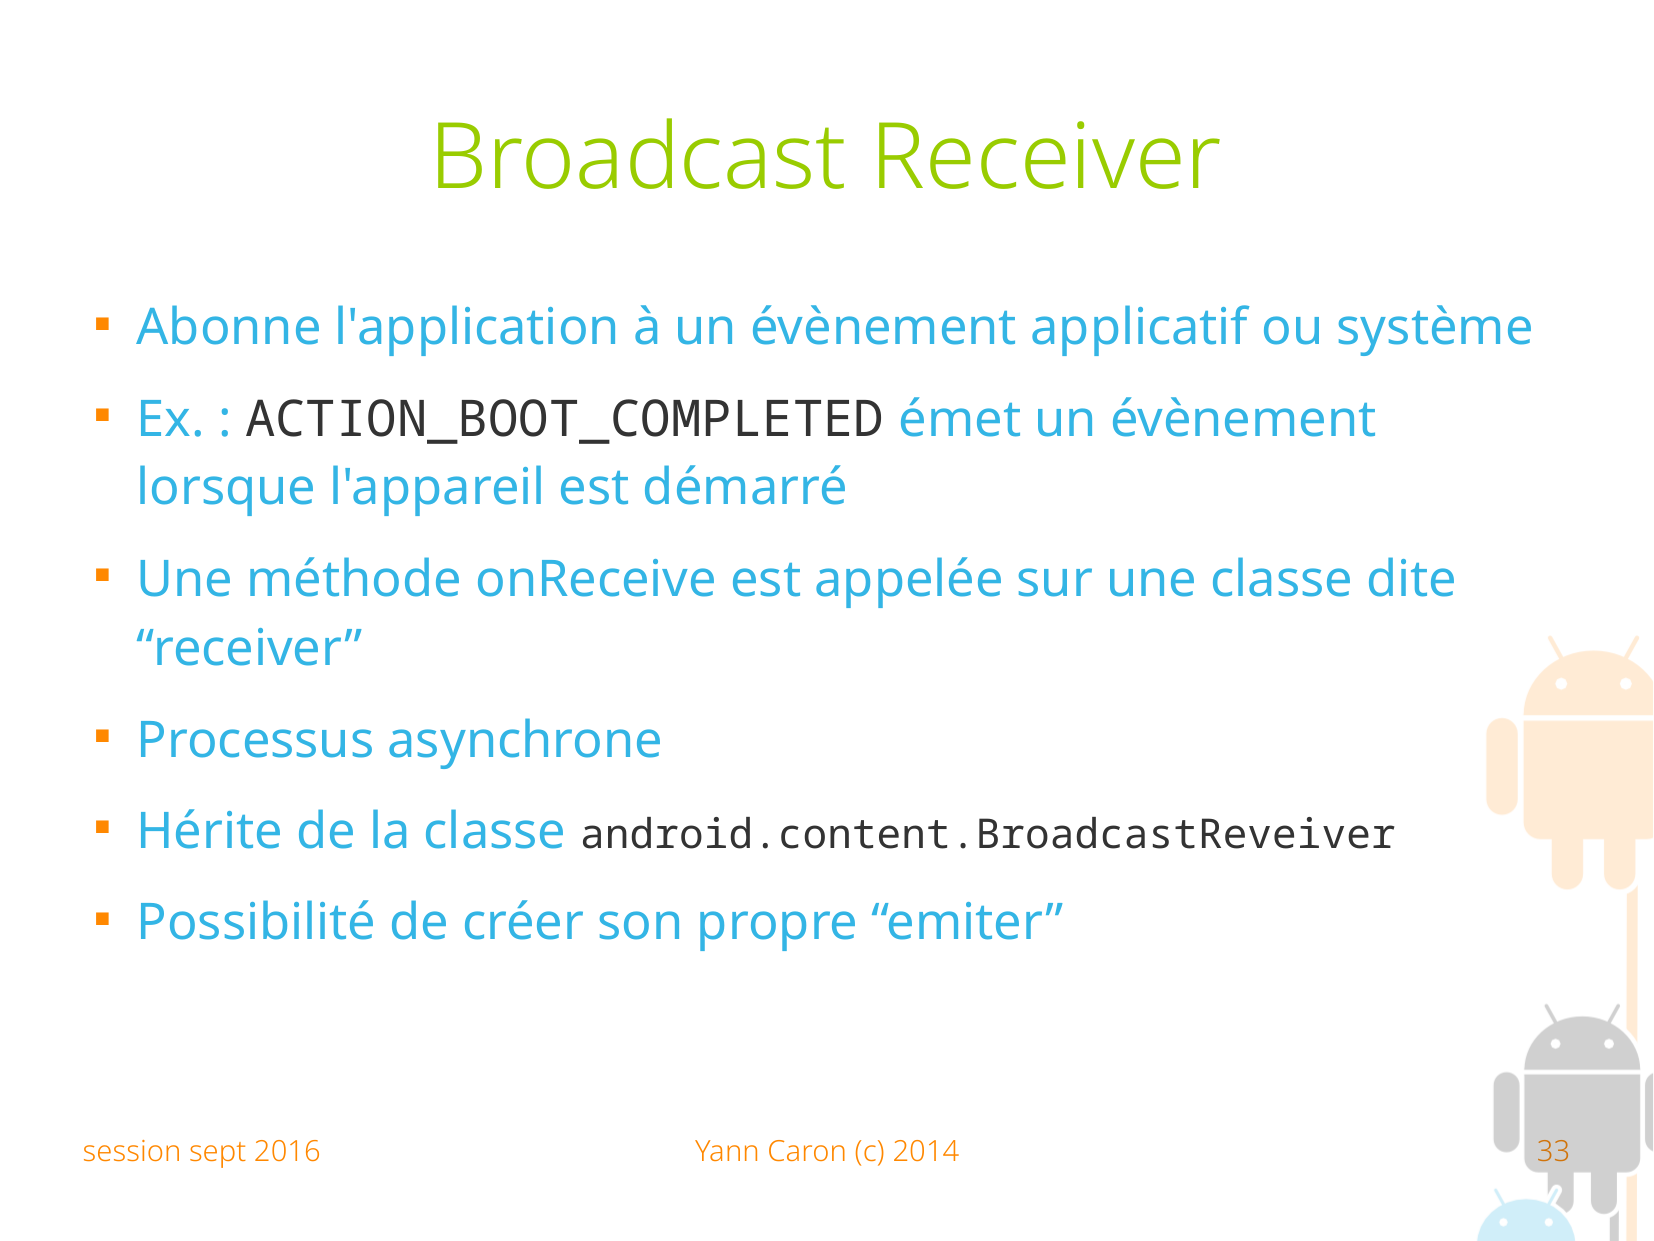

# Broadcast Receiver
Abonne l'application à un évènement applicatif ou système
Ex. : ACTION_BOOT_COMPLETED émet un évènement lorsque l'appareil est démarré
Une méthode onReceive est appelée sur une classe dite “receiver”
Processus asynchrone
Hérite de la classe android.content.BroadcastReveiver
Possibilité de créer son propre “emiter”
session sept 2016
Yann Caron (c) 2014
33